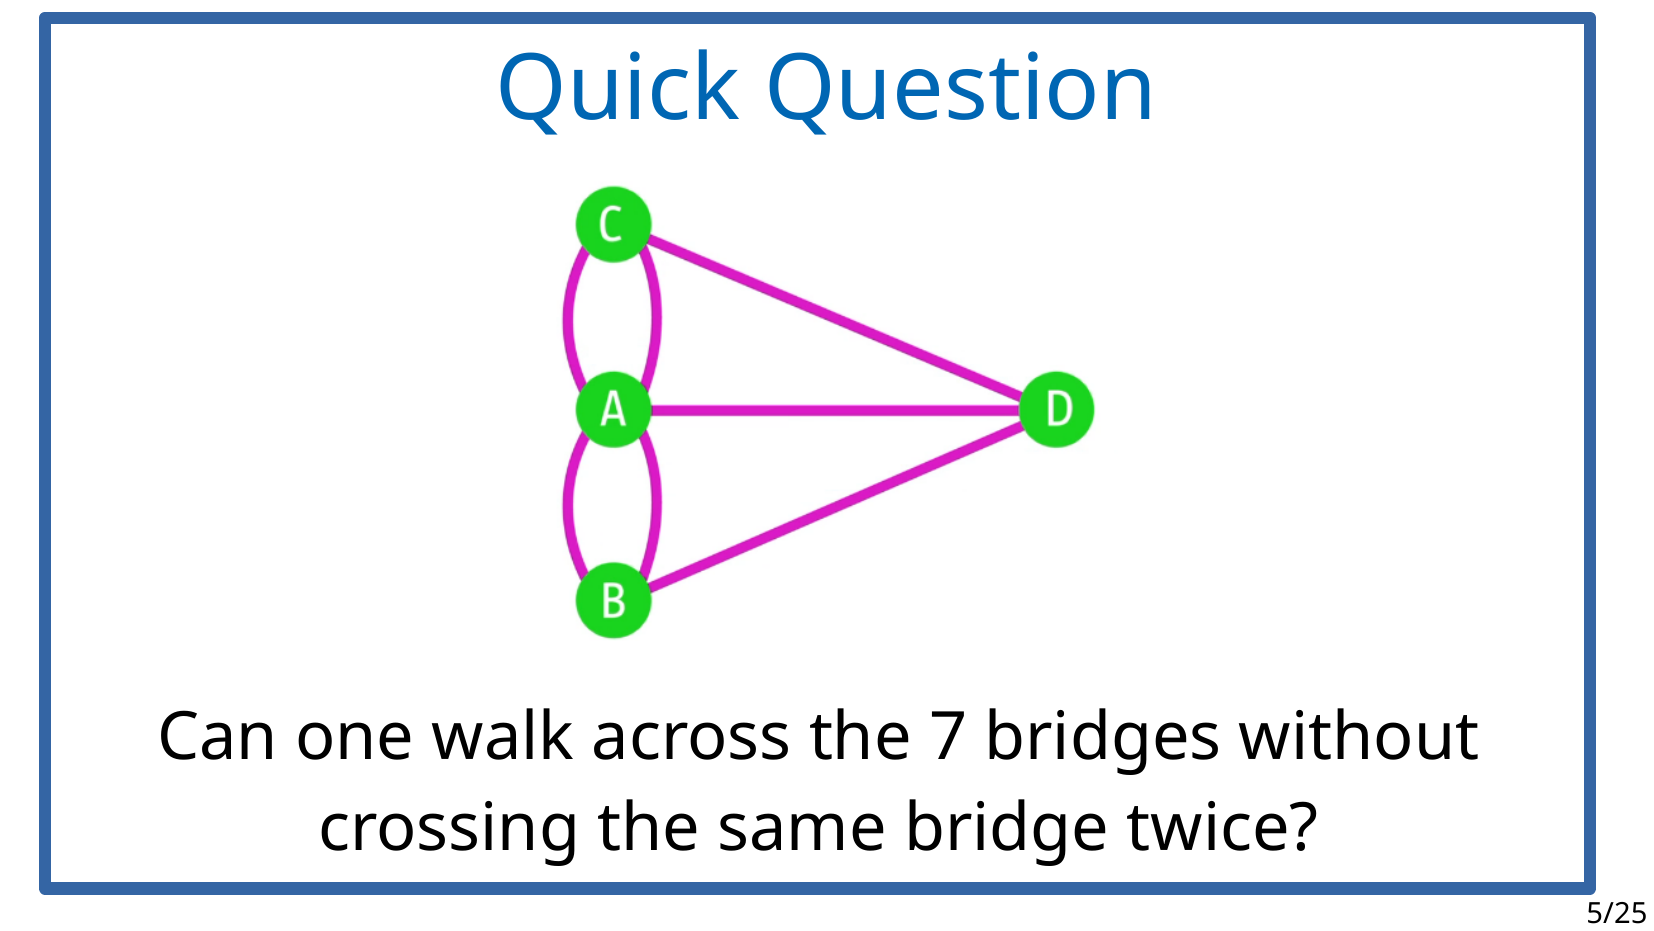

Quick Question
# Can one walk across the 7 bridges without crossing the same bridge twice?
5